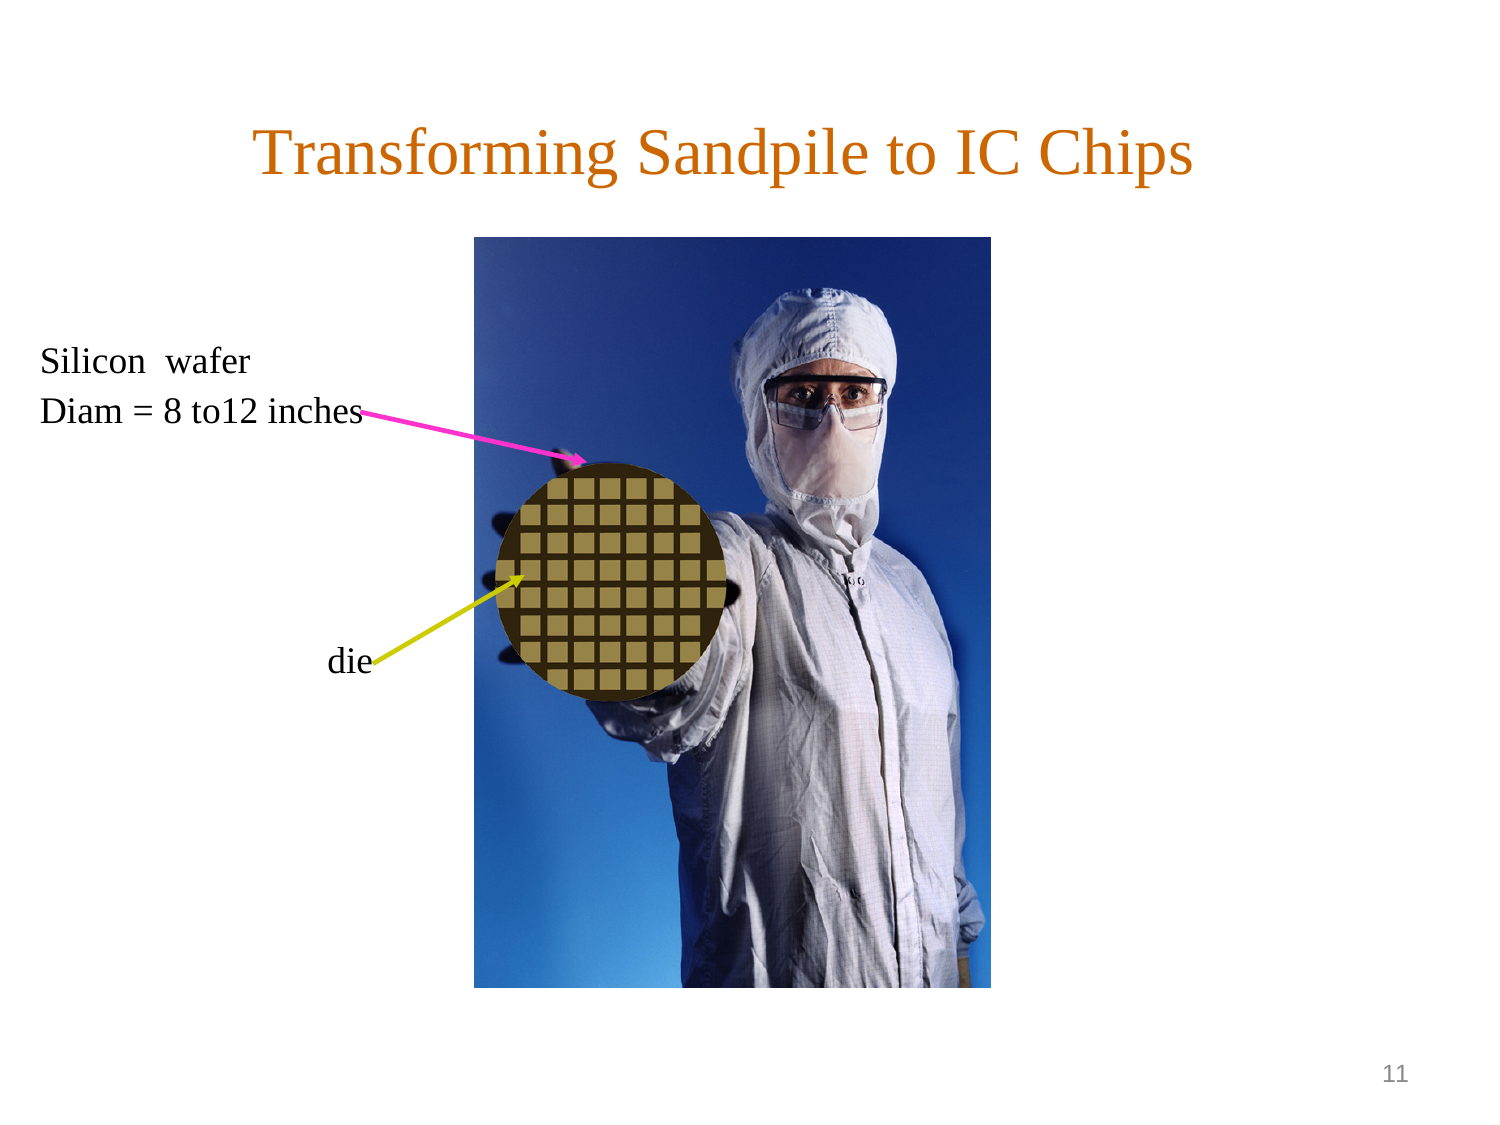

Transforming Sandpile to IC Chips
Silicon wafer
Diam = 8 to12 inches
die